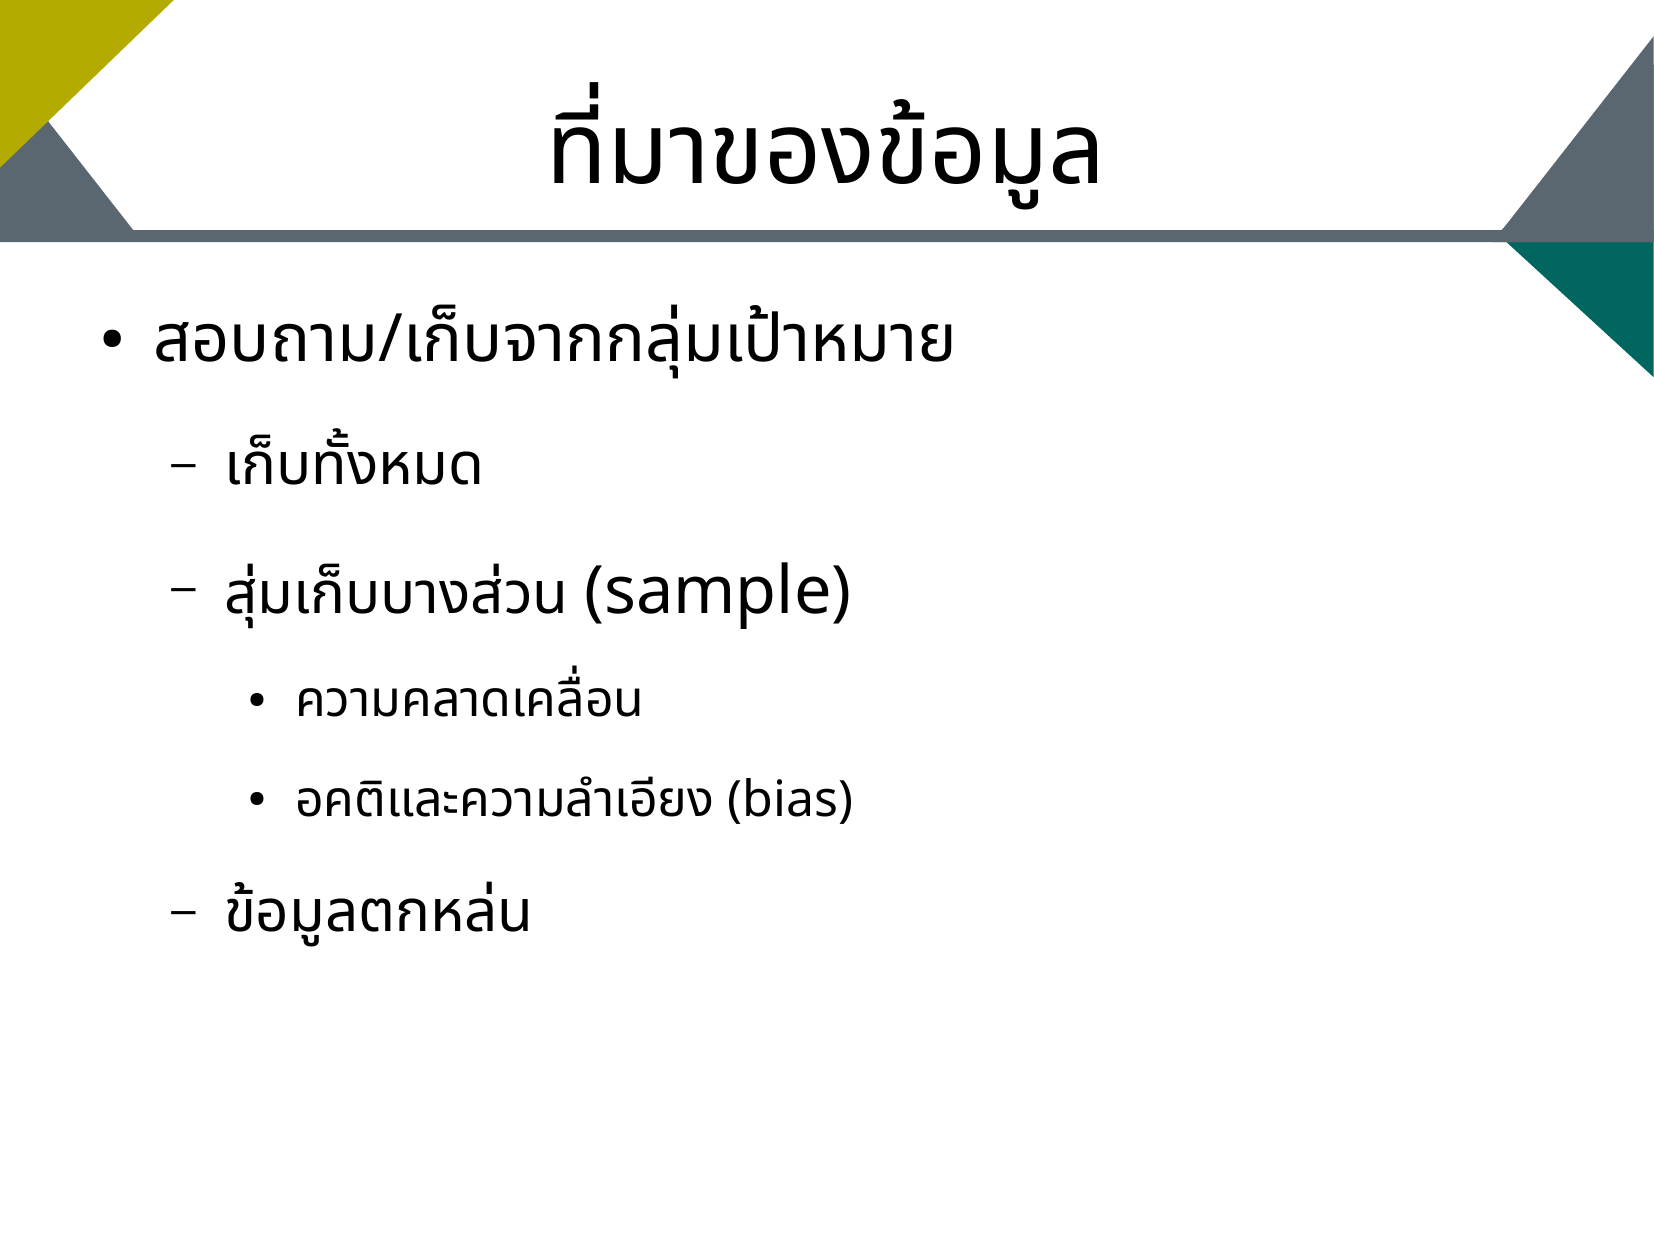

# ที่มาของข้อมูล
สอบถาม/เก็บจากกลุ่มเป้าหมาย
เก็บทั้งหมด
สุ่มเก็บบางส่วน (sample)
ความคลาดเคลื่อน
อคติและความลำเอียง (bias)
ข้อมูลตกหล่น